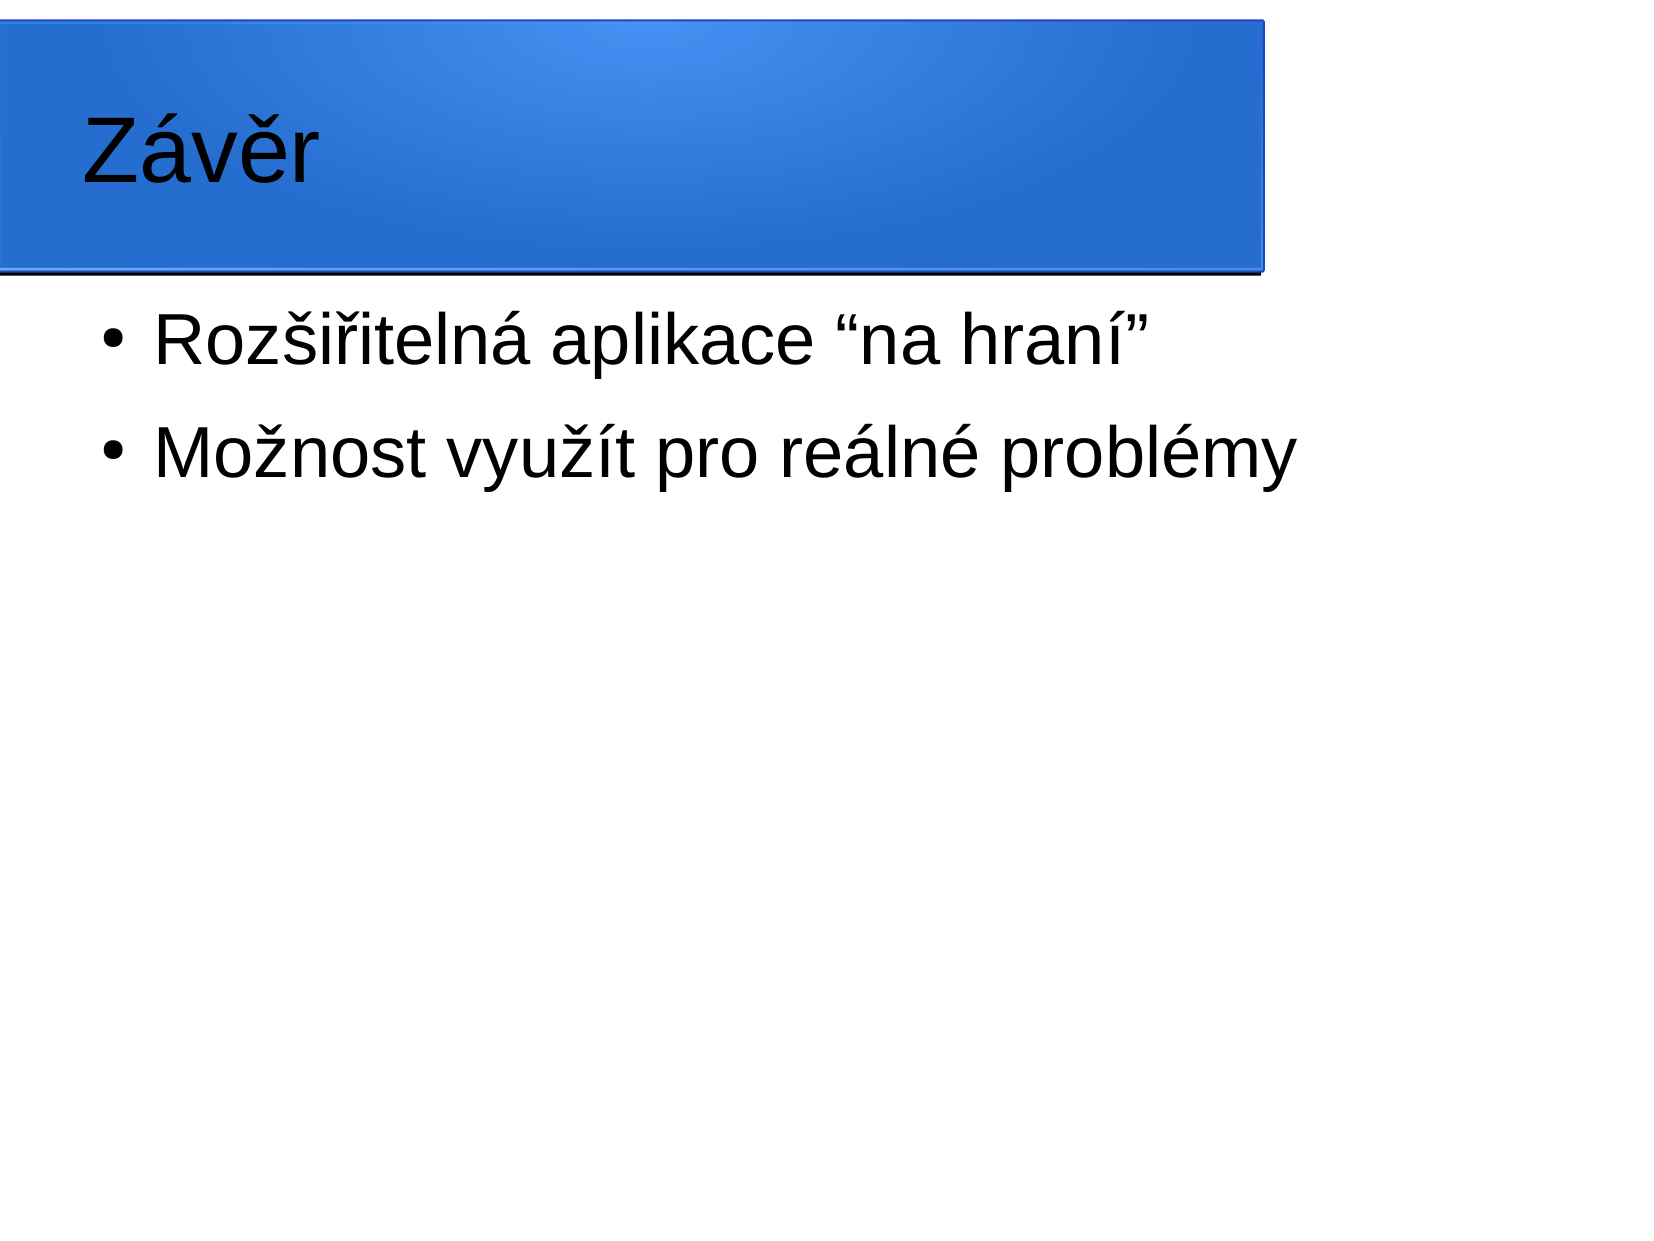

# Závěr
Rozšiřitelná aplikace “na hraní”
Možnost využít pro reálné problémy